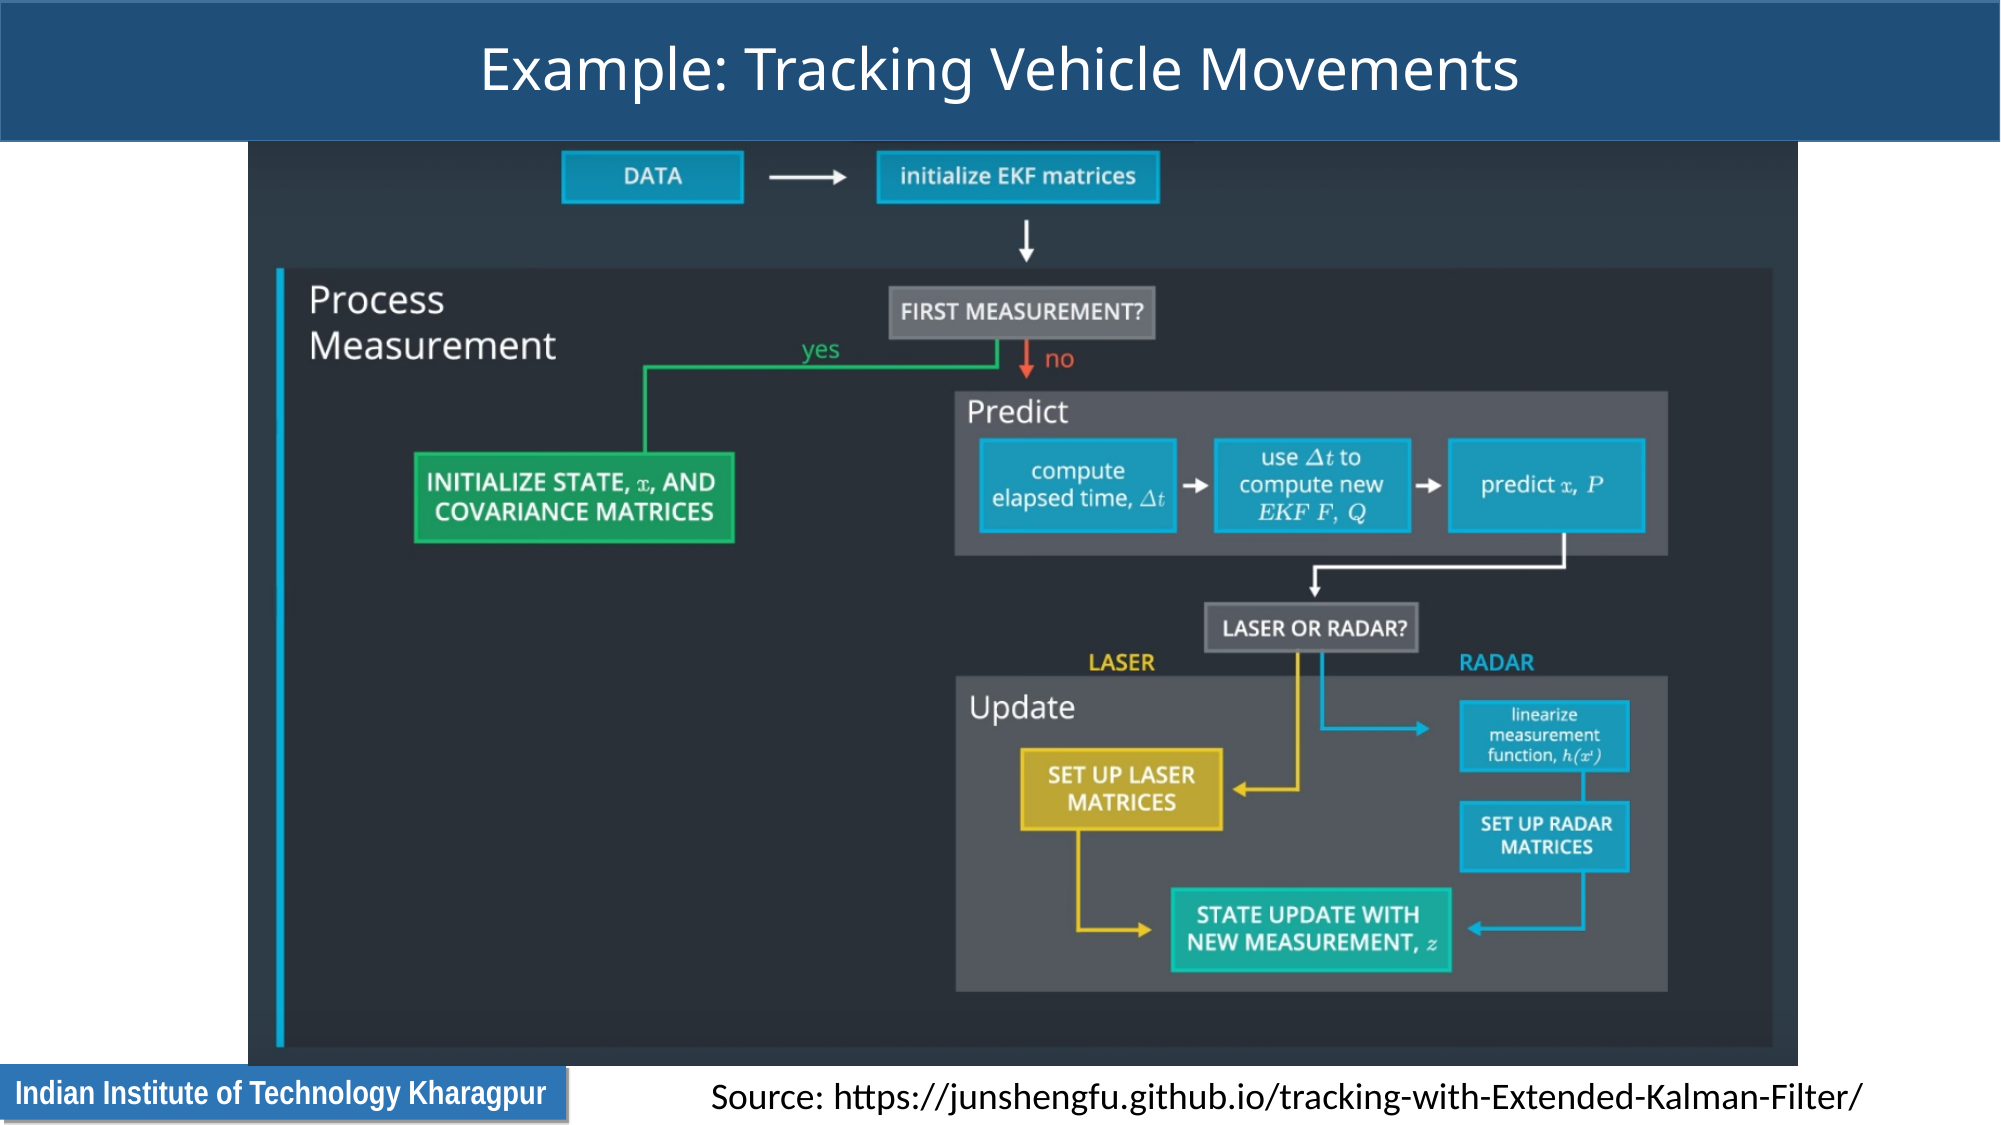

# Example: Tracking Vehicle Movements
Source: https://junshengfu.github.io/tracking-with-Extended-Kalman-Filter/